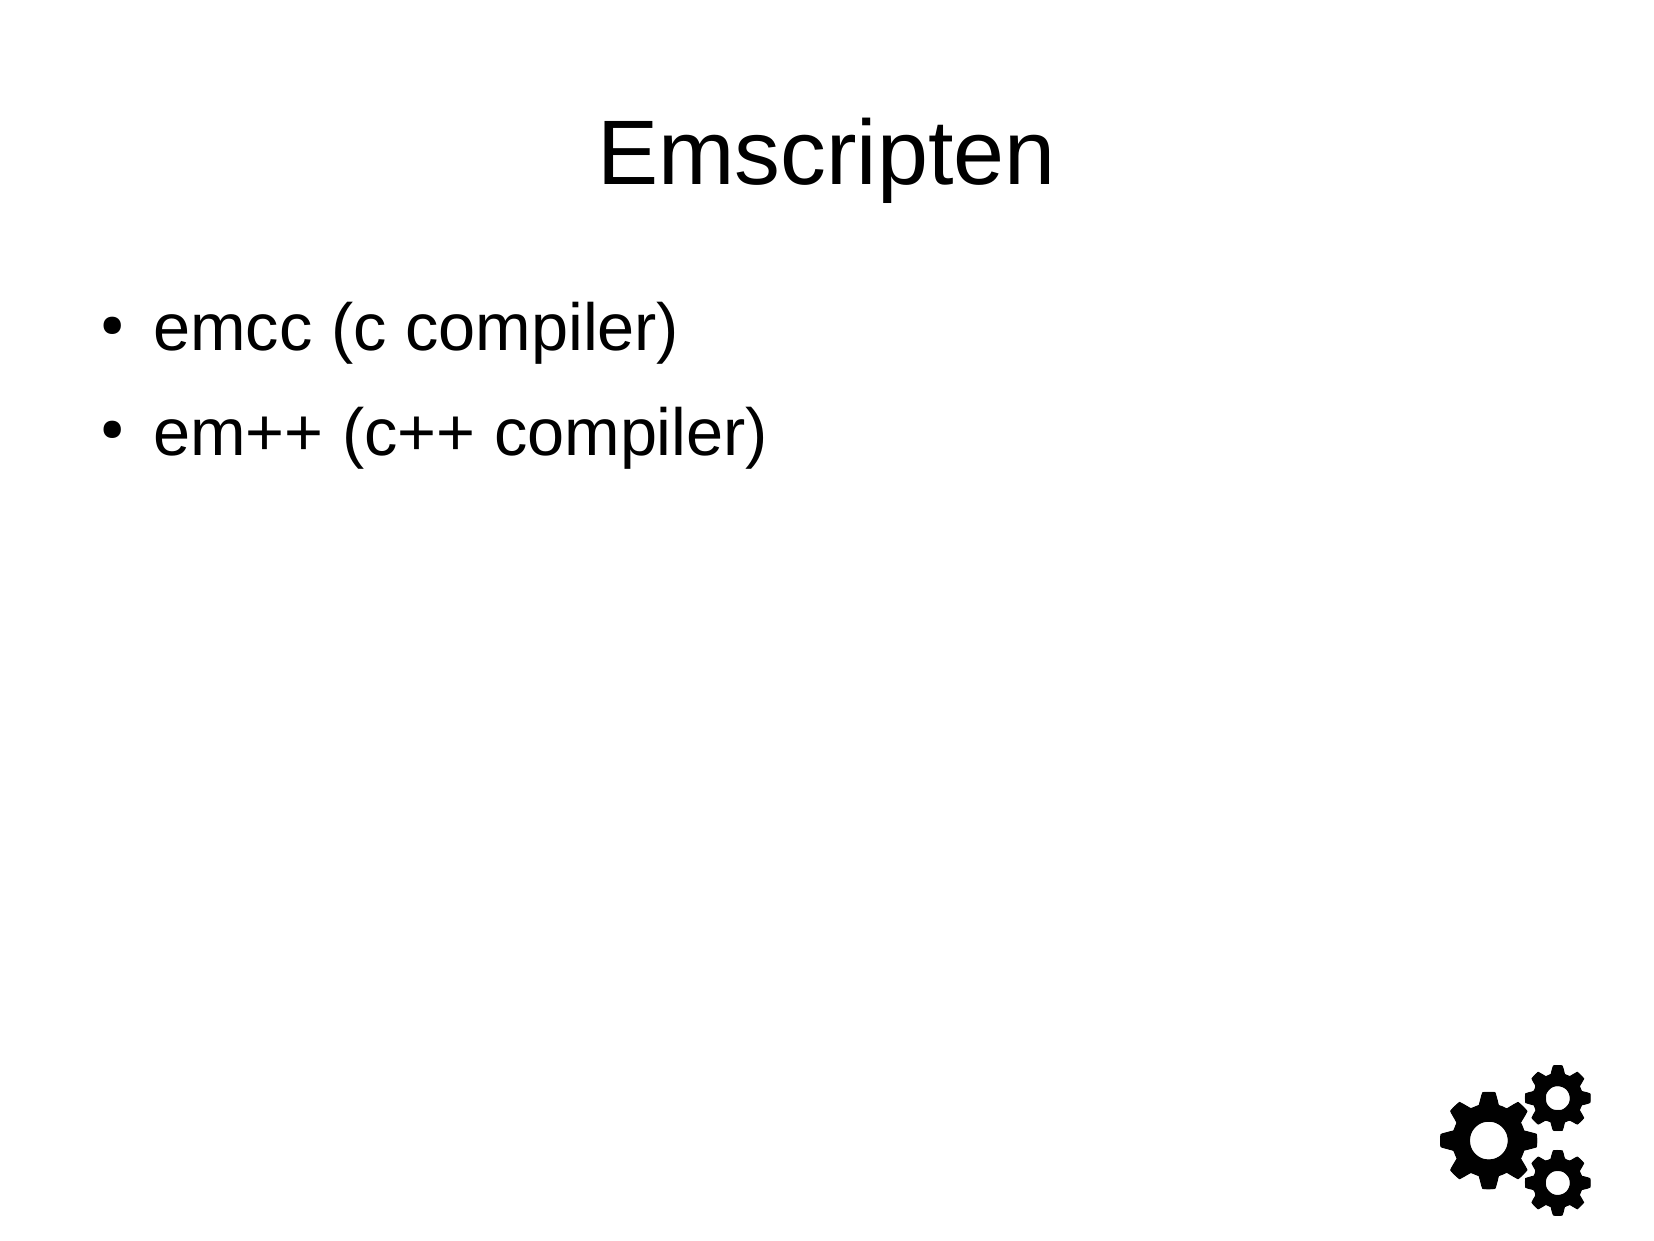

# Emscripten
emcc (c compiler)
em++ (c++ compiler)